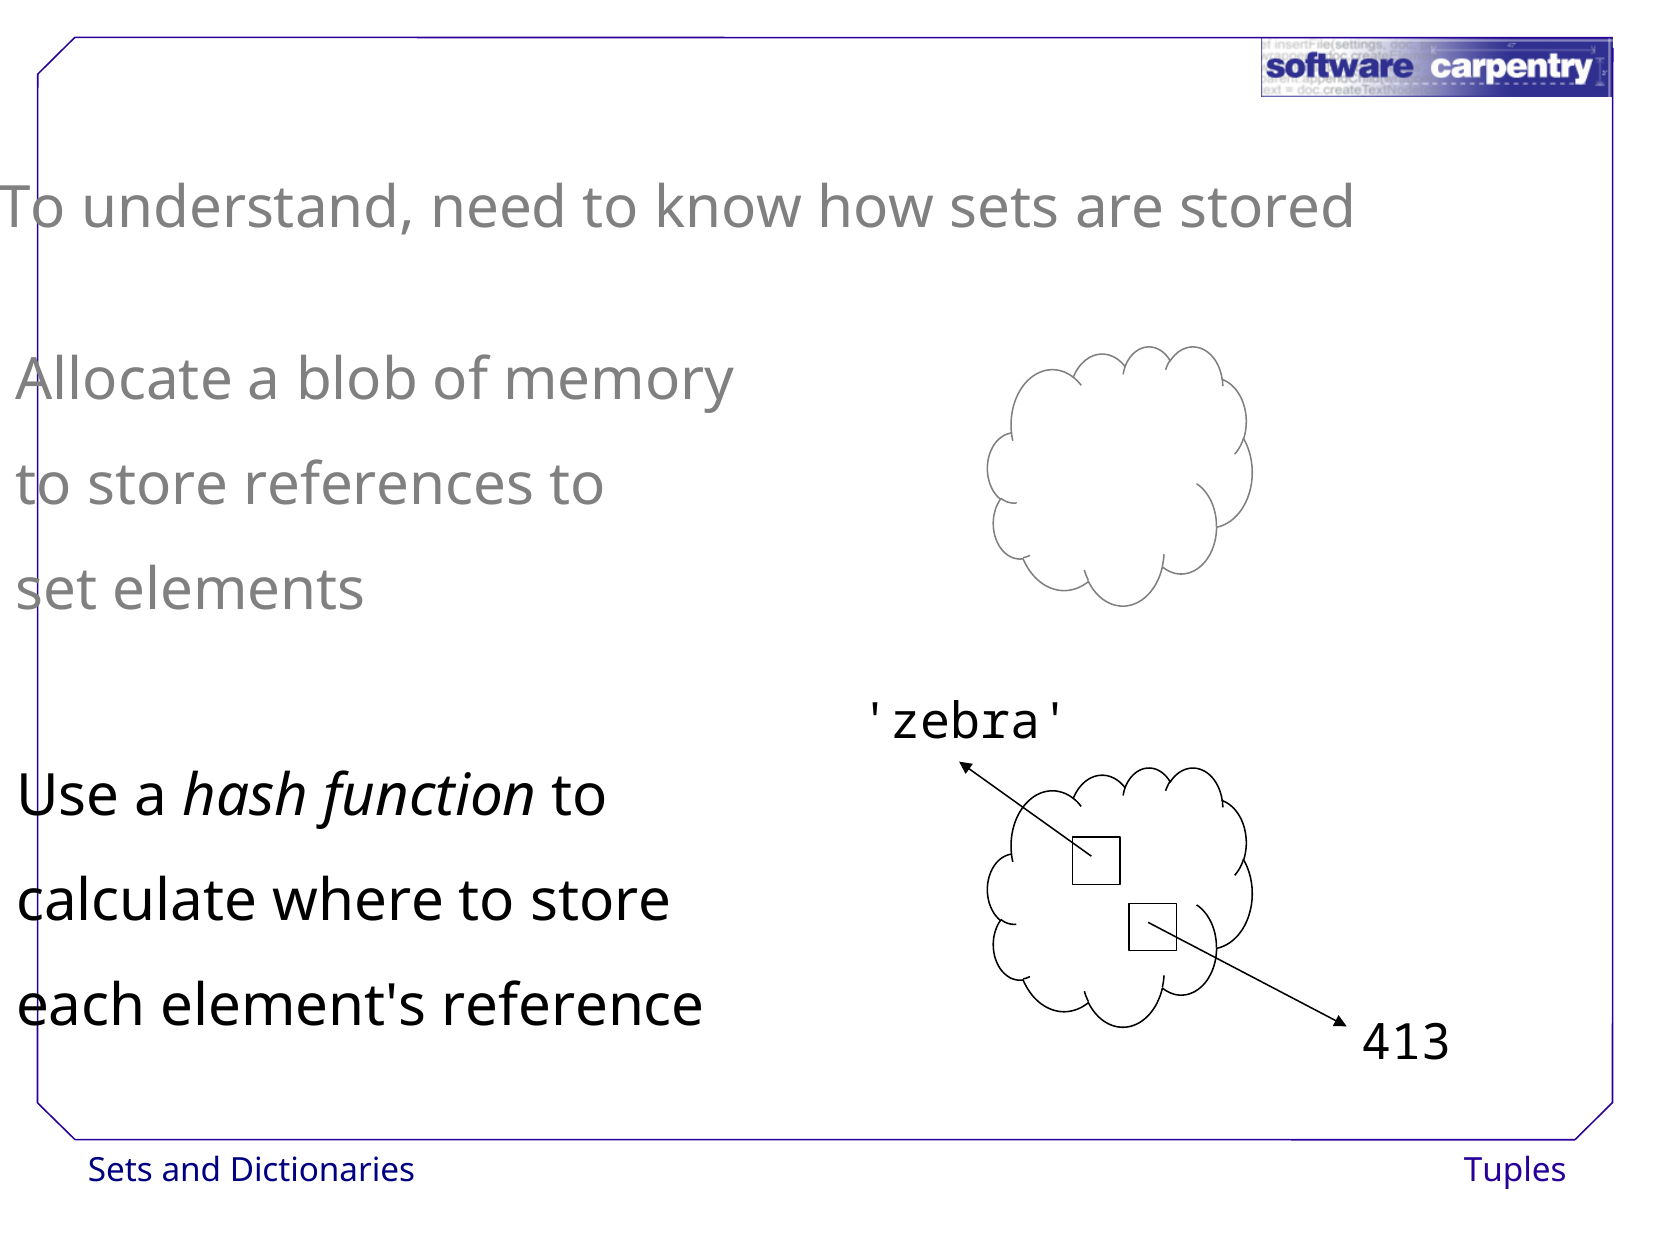

To understand, need to know how sets are stored
Allocate a blob of memory
to store references to
set elements
'zebra'
Use a hash function to
calculate where to store
each element's reference
413